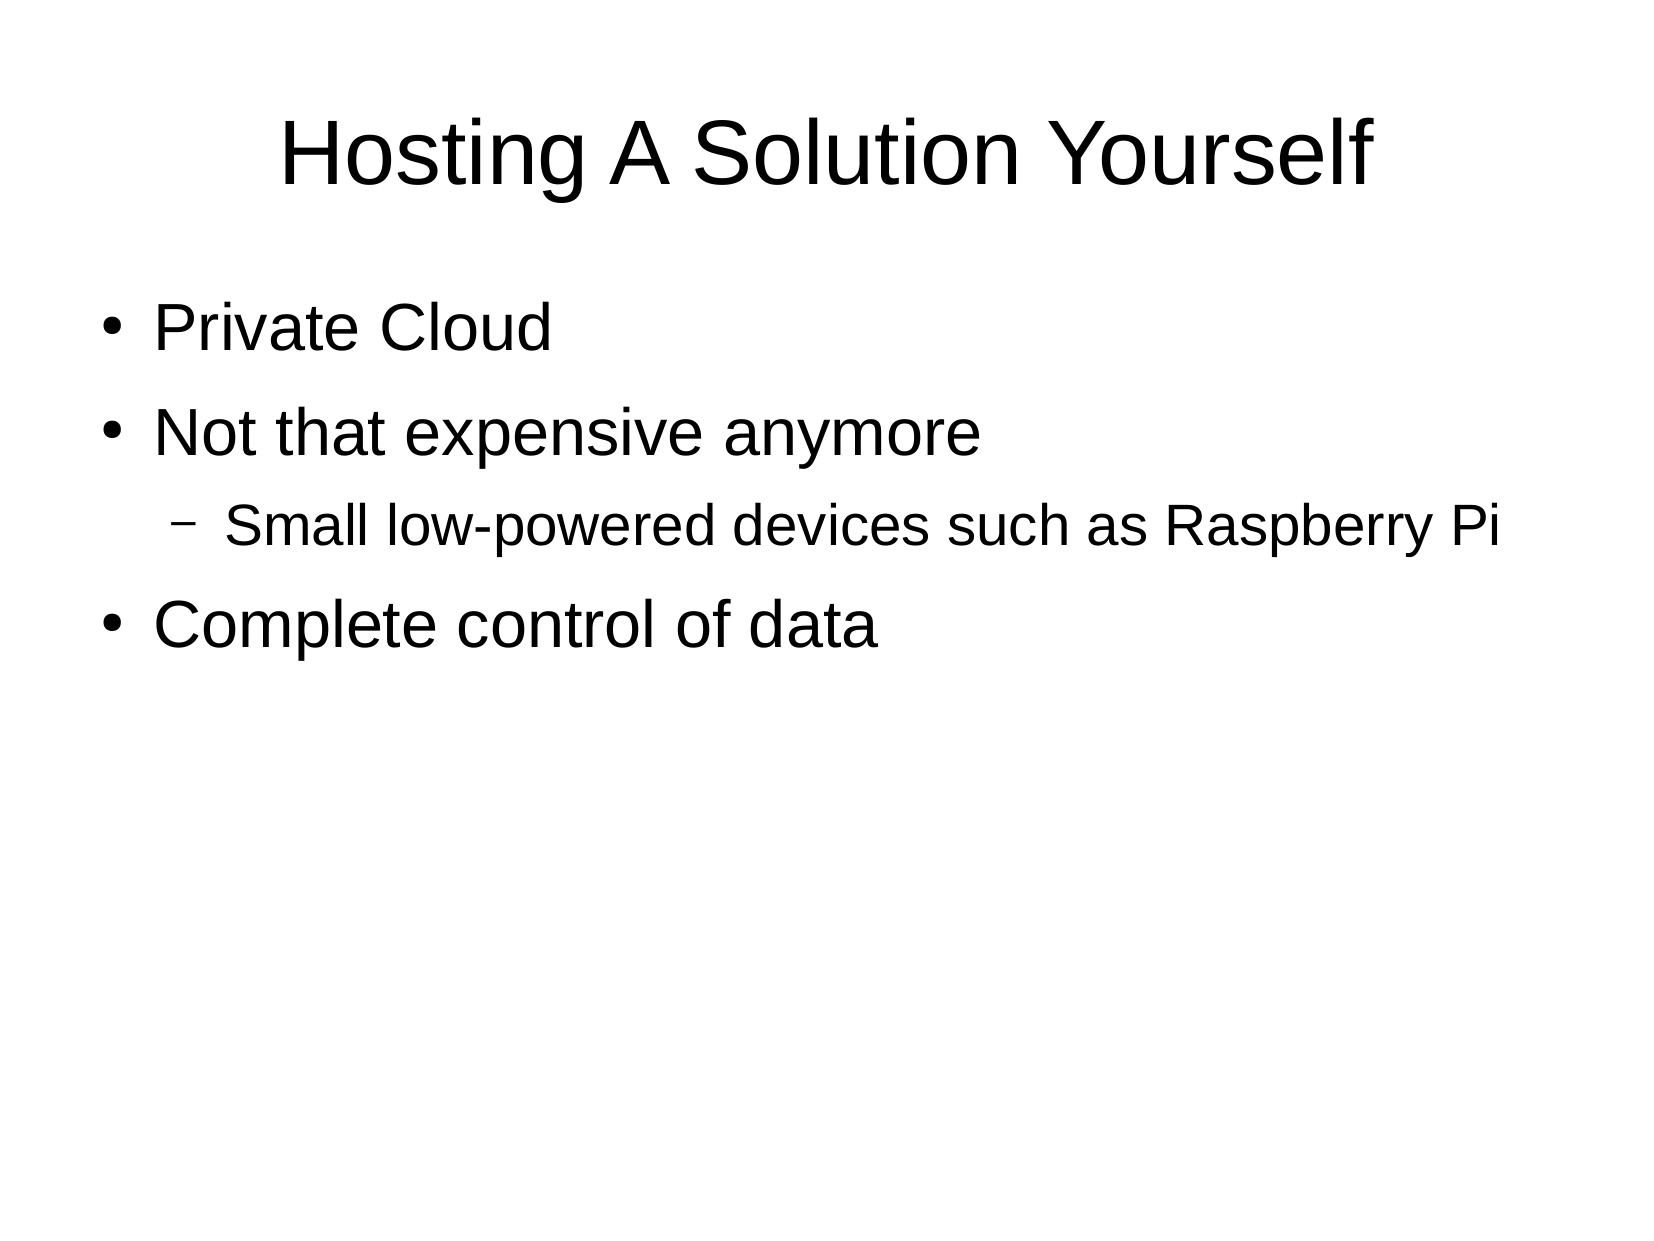

# Hosting A Solution Yourself
Private Cloud
Not that expensive anymore
Small low-powered devices such as Raspberry Pi
Complete control of data